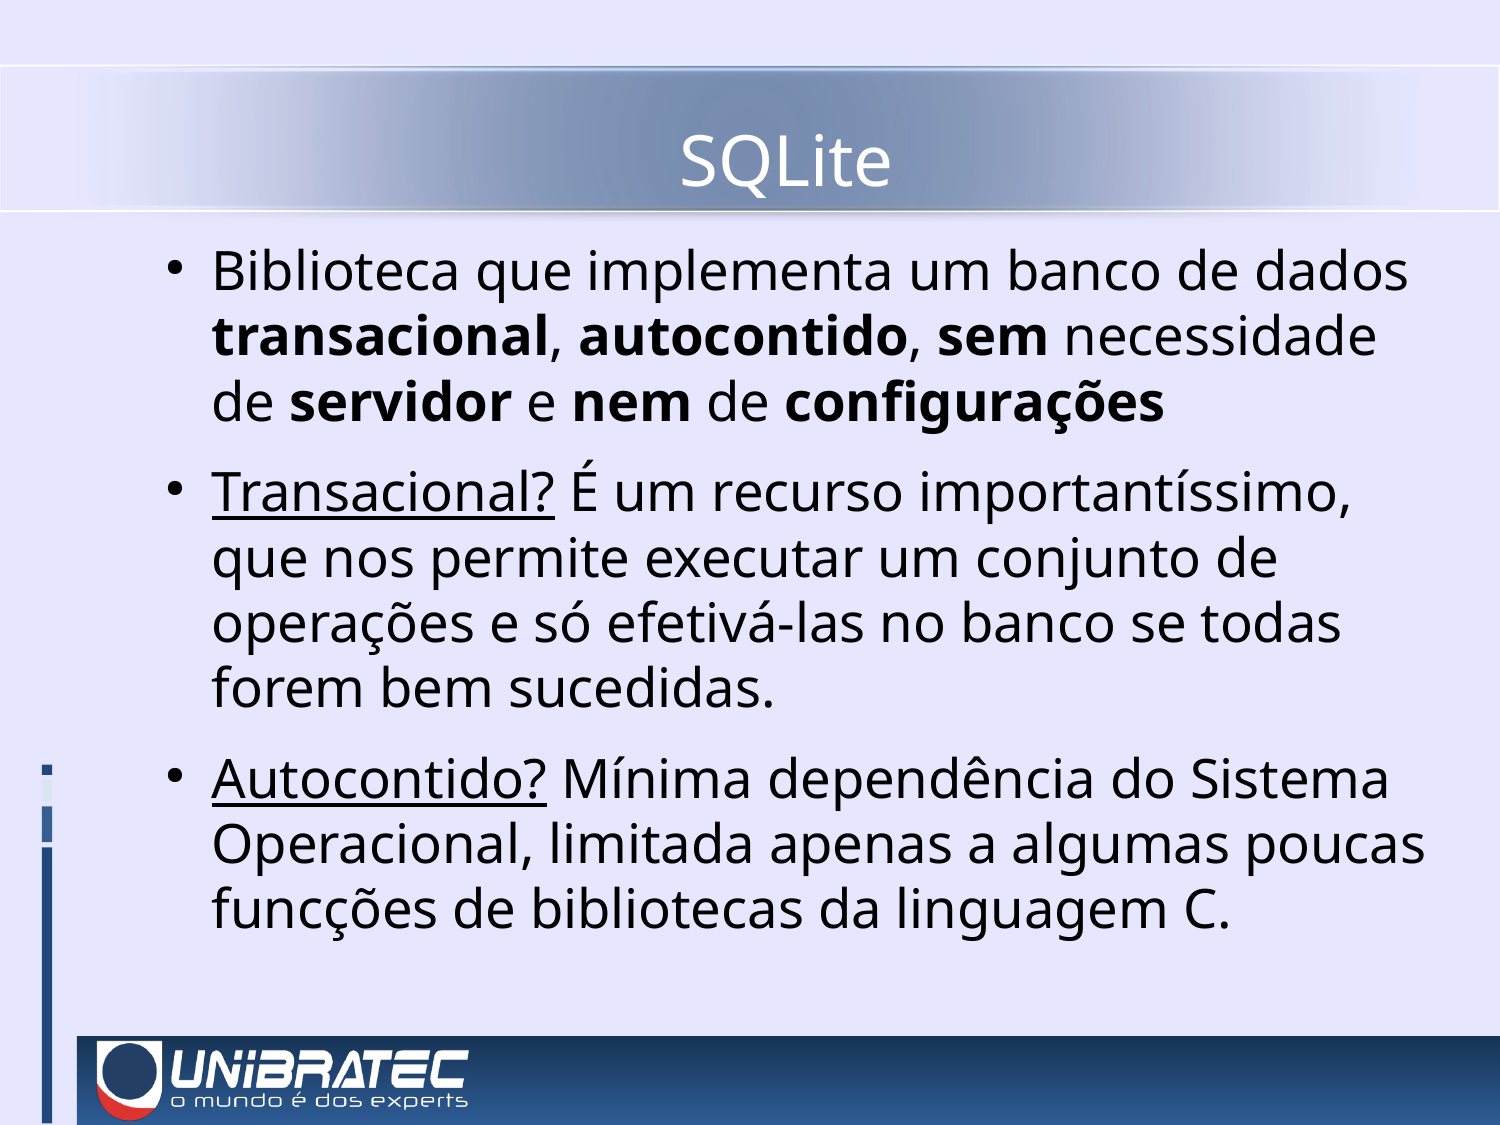

# SQLite
Biblioteca que implementa um banco de dados transacional, autocontido, sem necessidade de servidor e nem de configurações
Transacional? É um recurso importantíssimo, que nos permite executar um conjunto de operações e só efetivá-las no banco se todas forem bem sucedidas.
Autocontido? Mínima dependência do Sistema Operacional, limitada apenas a algumas poucas funcções de bibliotecas da linguagem C.